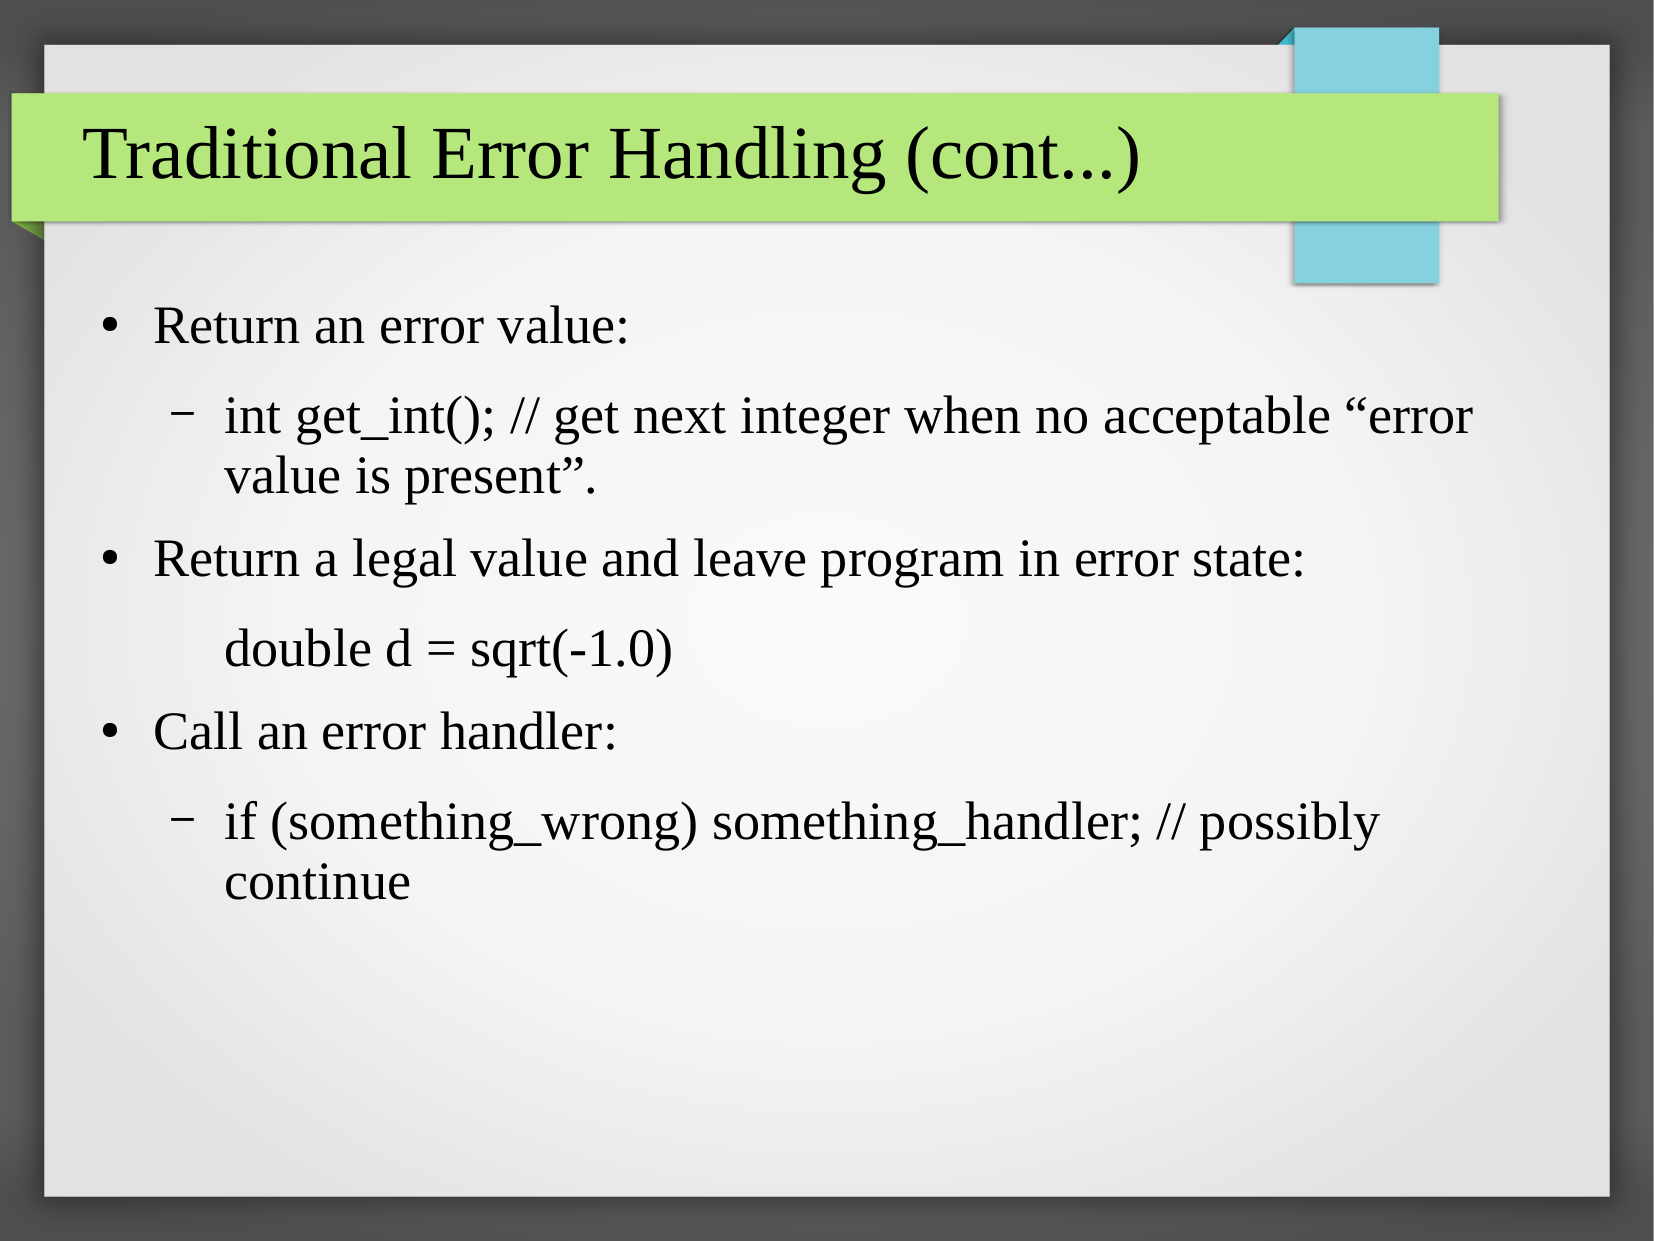

# Traditional Error Handling (cont...)
Return an error value:
int get_int(); // get next integer when no acceptable “error value is present”.
Return a legal value and leave program in error state:
double d = sqrt(-1.0)
Call an error handler:
if (something_wrong) something_handler; // possibly continue